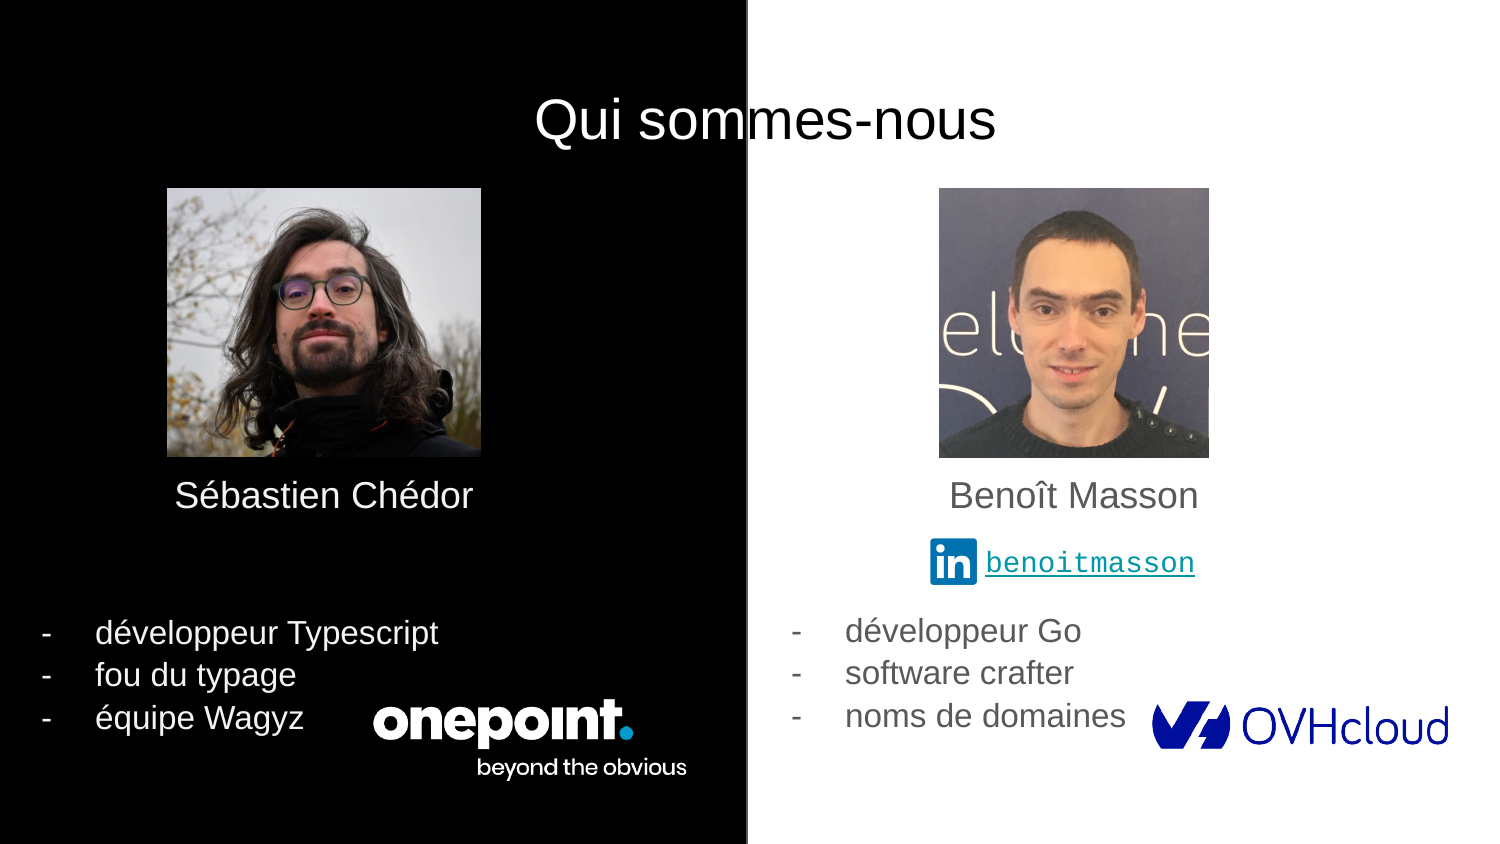

# Qui sommes-nous
Sébastien Chédor
développeur Typescript
fou du typage
équipe Wagyz
Benoît Masson
 benoitmasson
développeur Go
software crafter
noms de domaines